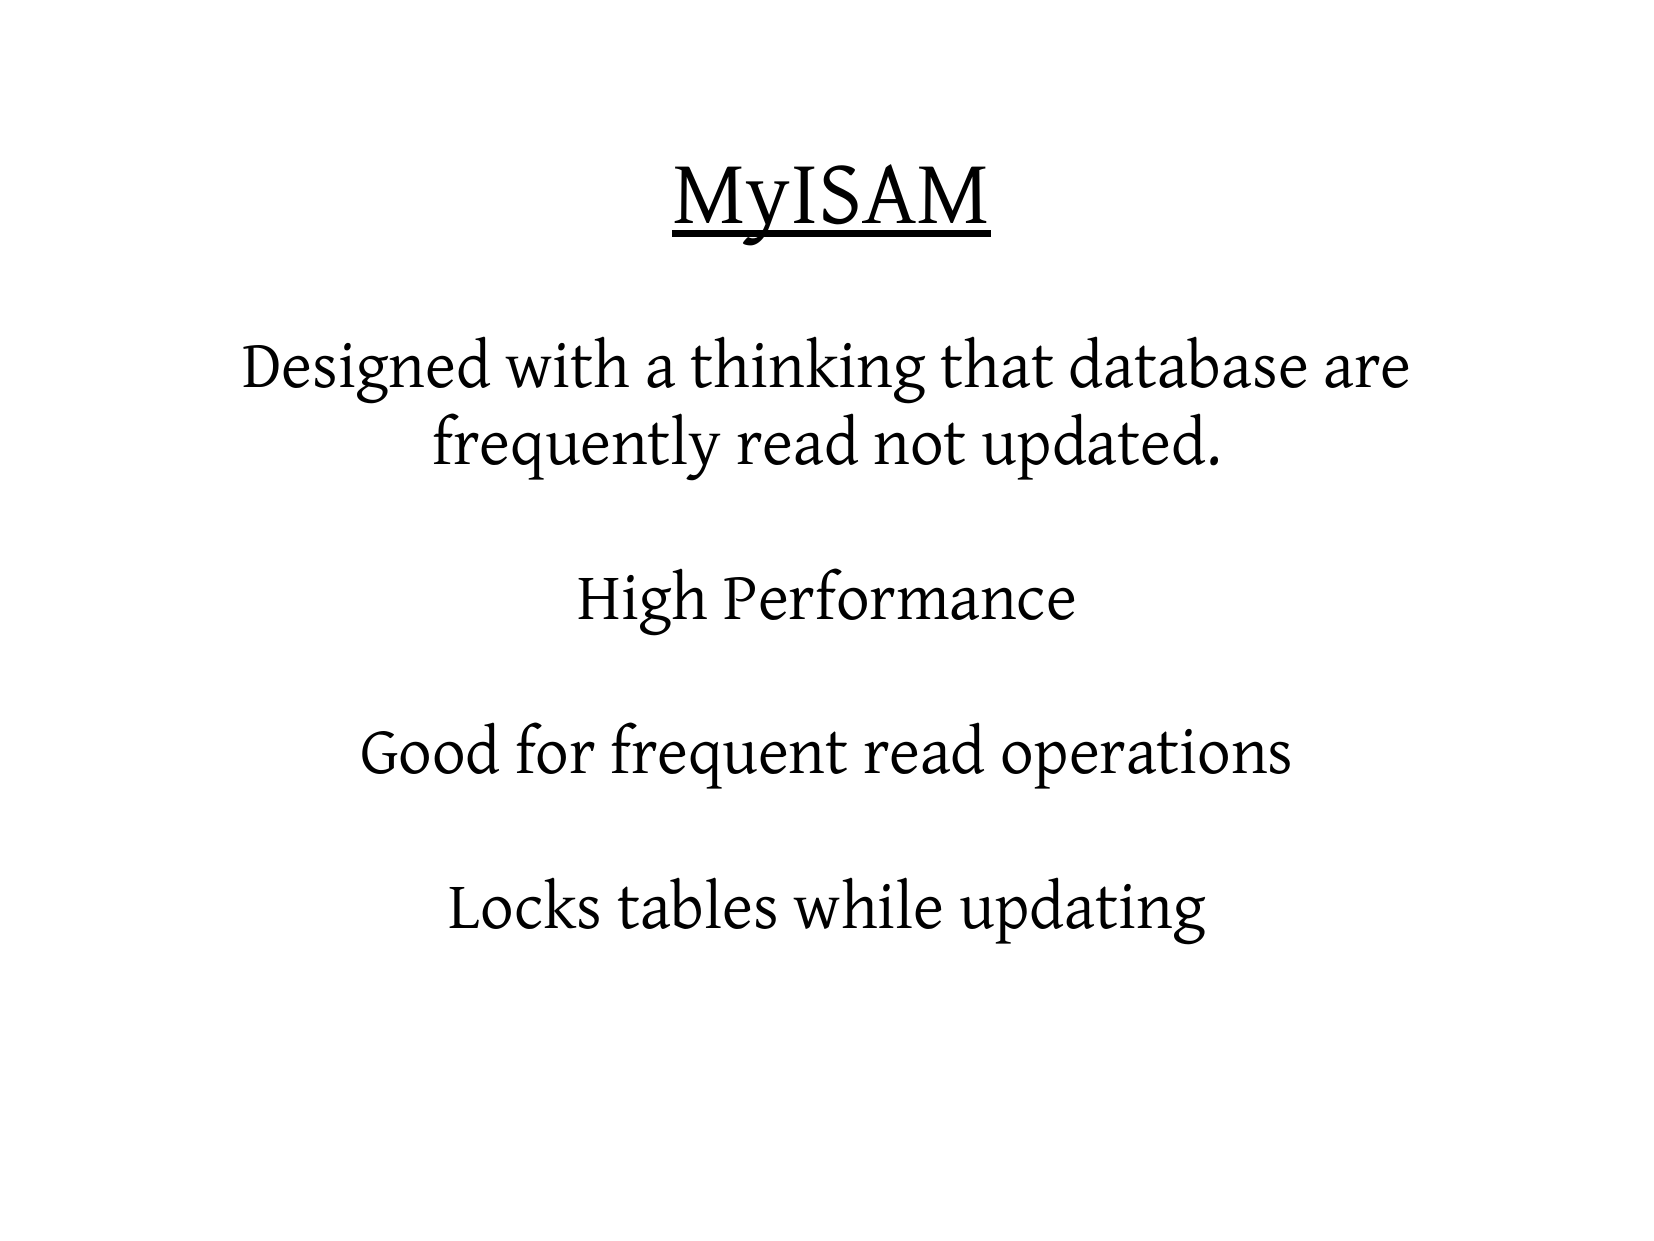

# MyISAM
Designed with a thinking that database are frequently read not updated.
High Performance
Good for frequent read operations
Locks tables while updating